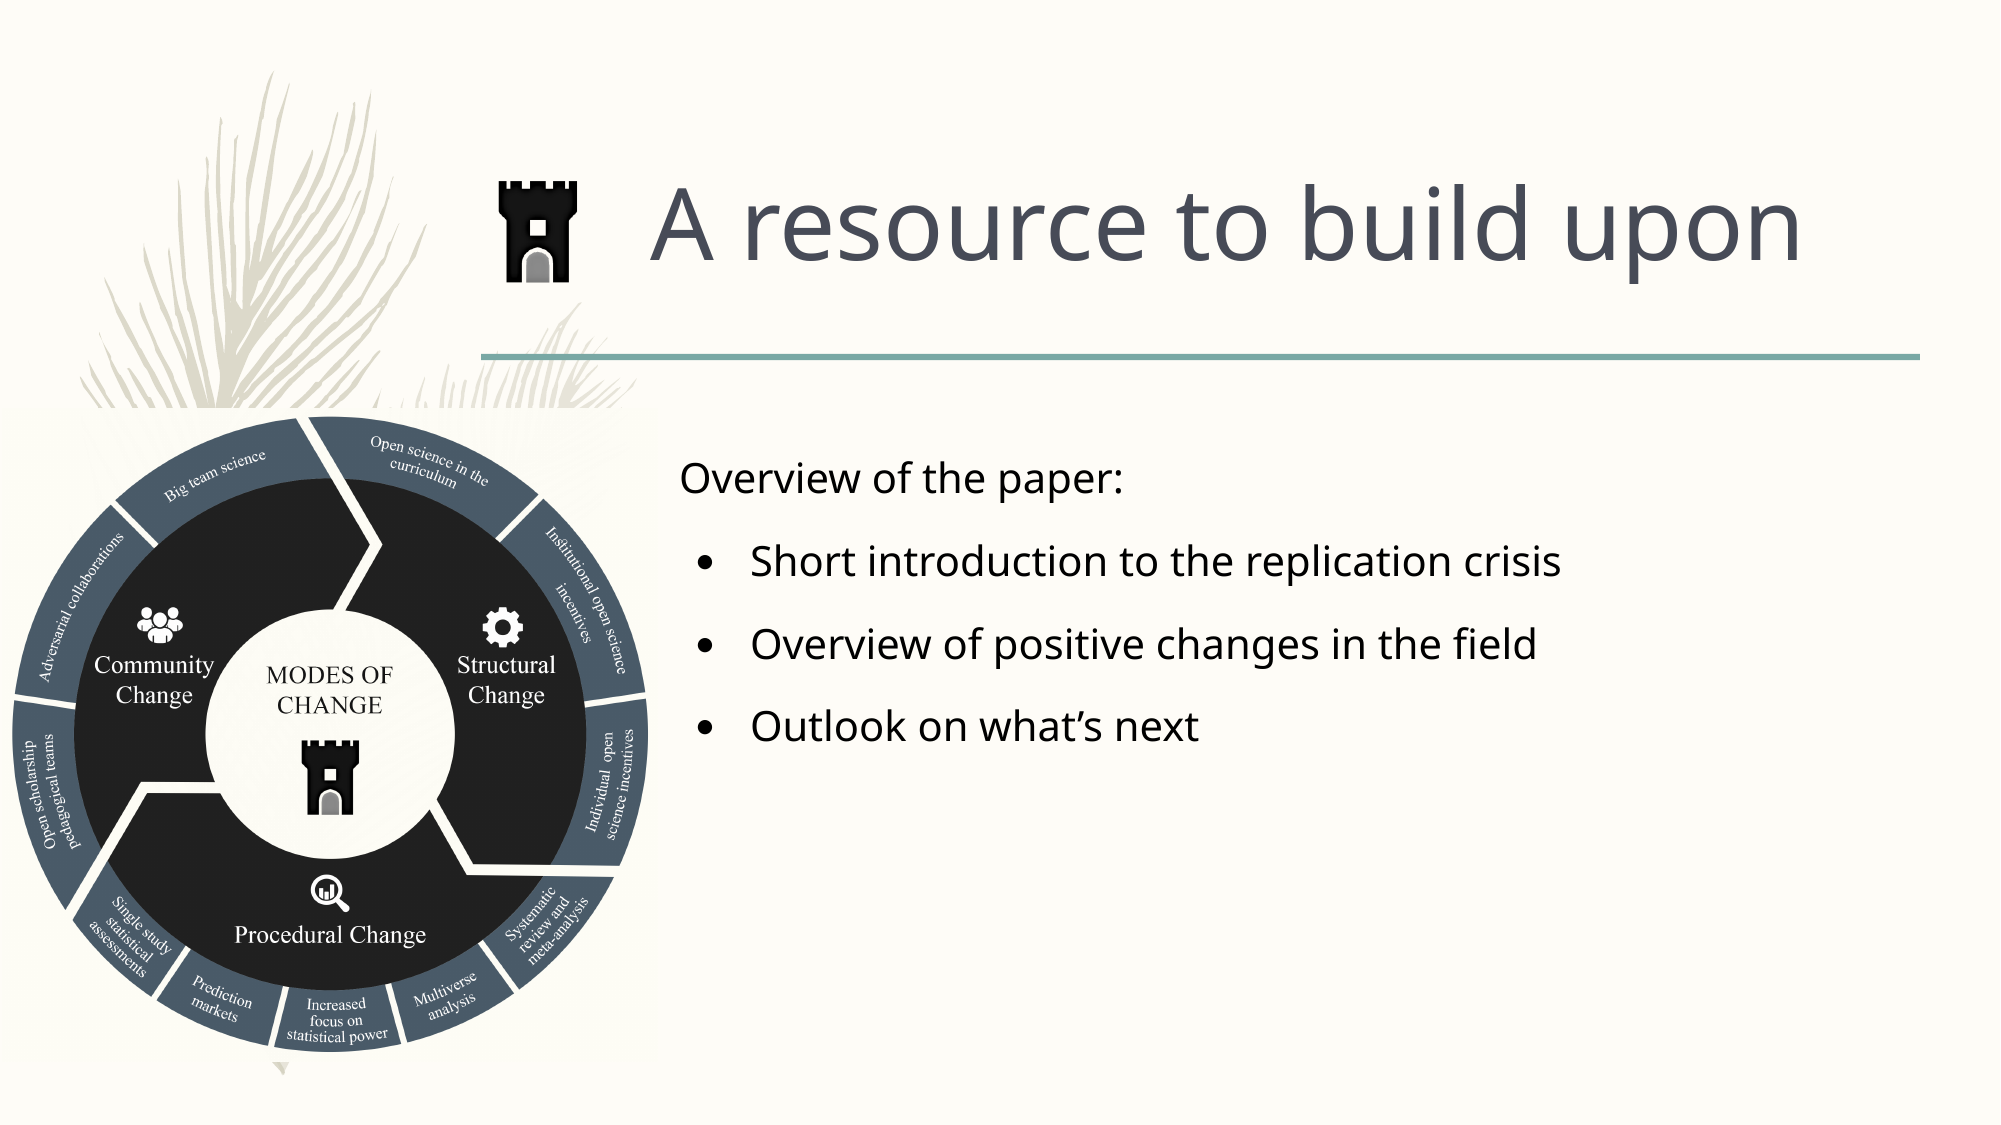

# A resource to build upon
Overview of the paper:
Short introduction to the replication crisis
Overview of positive changes in the field
Outlook on what’s next